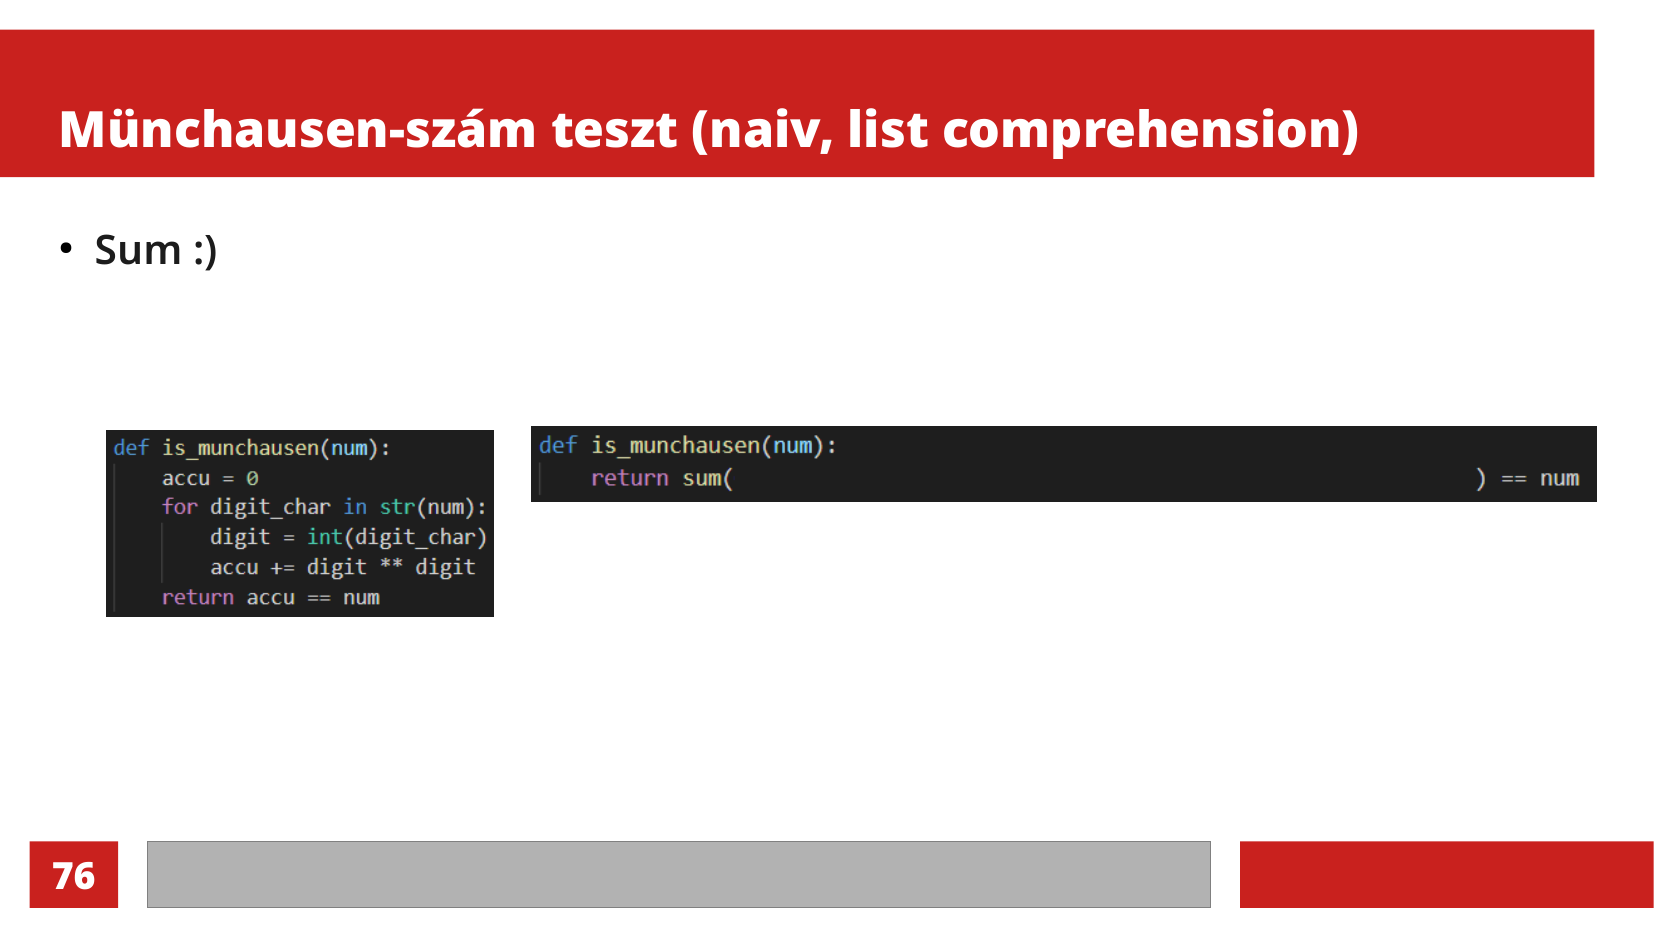

# Münchausen-szám teszt (naiv, list comprehension)
Sum :)
76